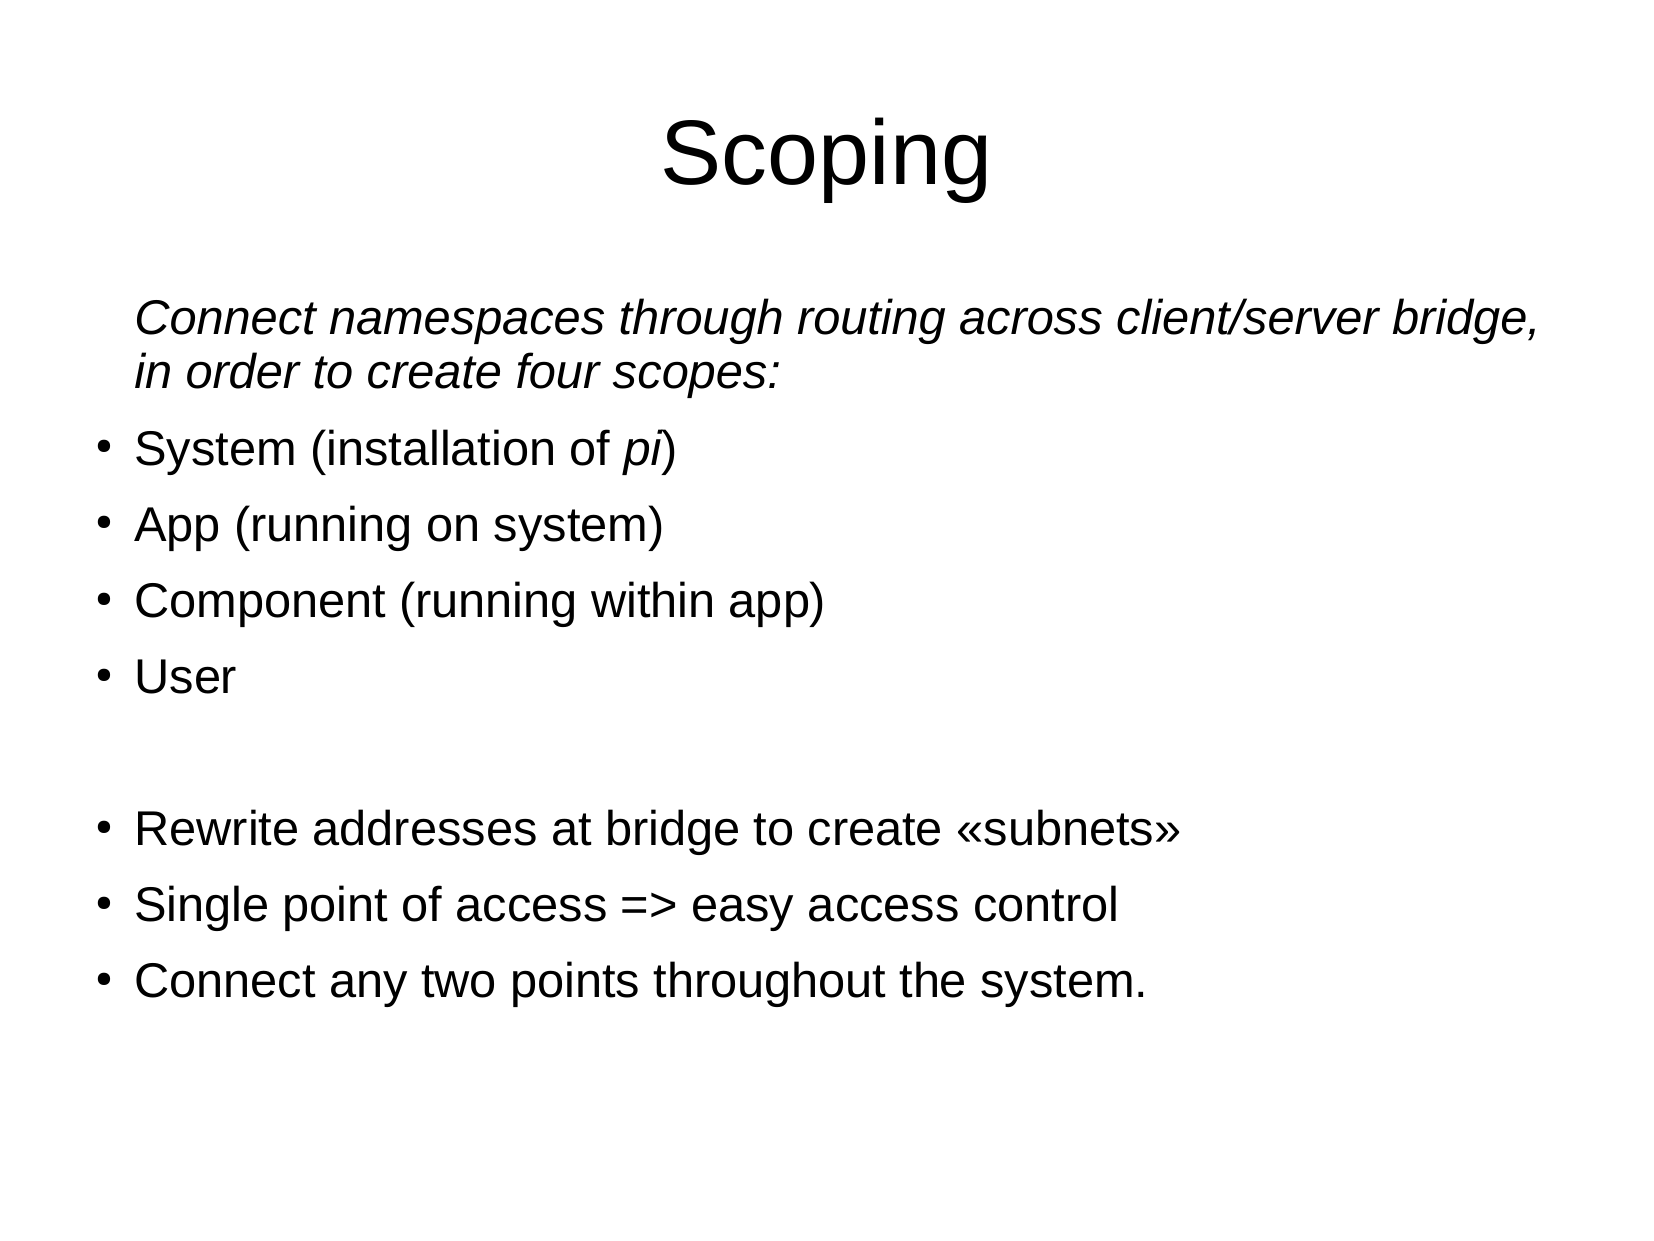

# Scoping
Connect namespaces through routing across client/server bridge, in order to create four scopes:
System (installation of pi)
App (running on system)
Component (running within app)
User
Rewrite addresses at bridge to create «subnets»
Single point of access => easy access control
Connect any two points throughout the system.